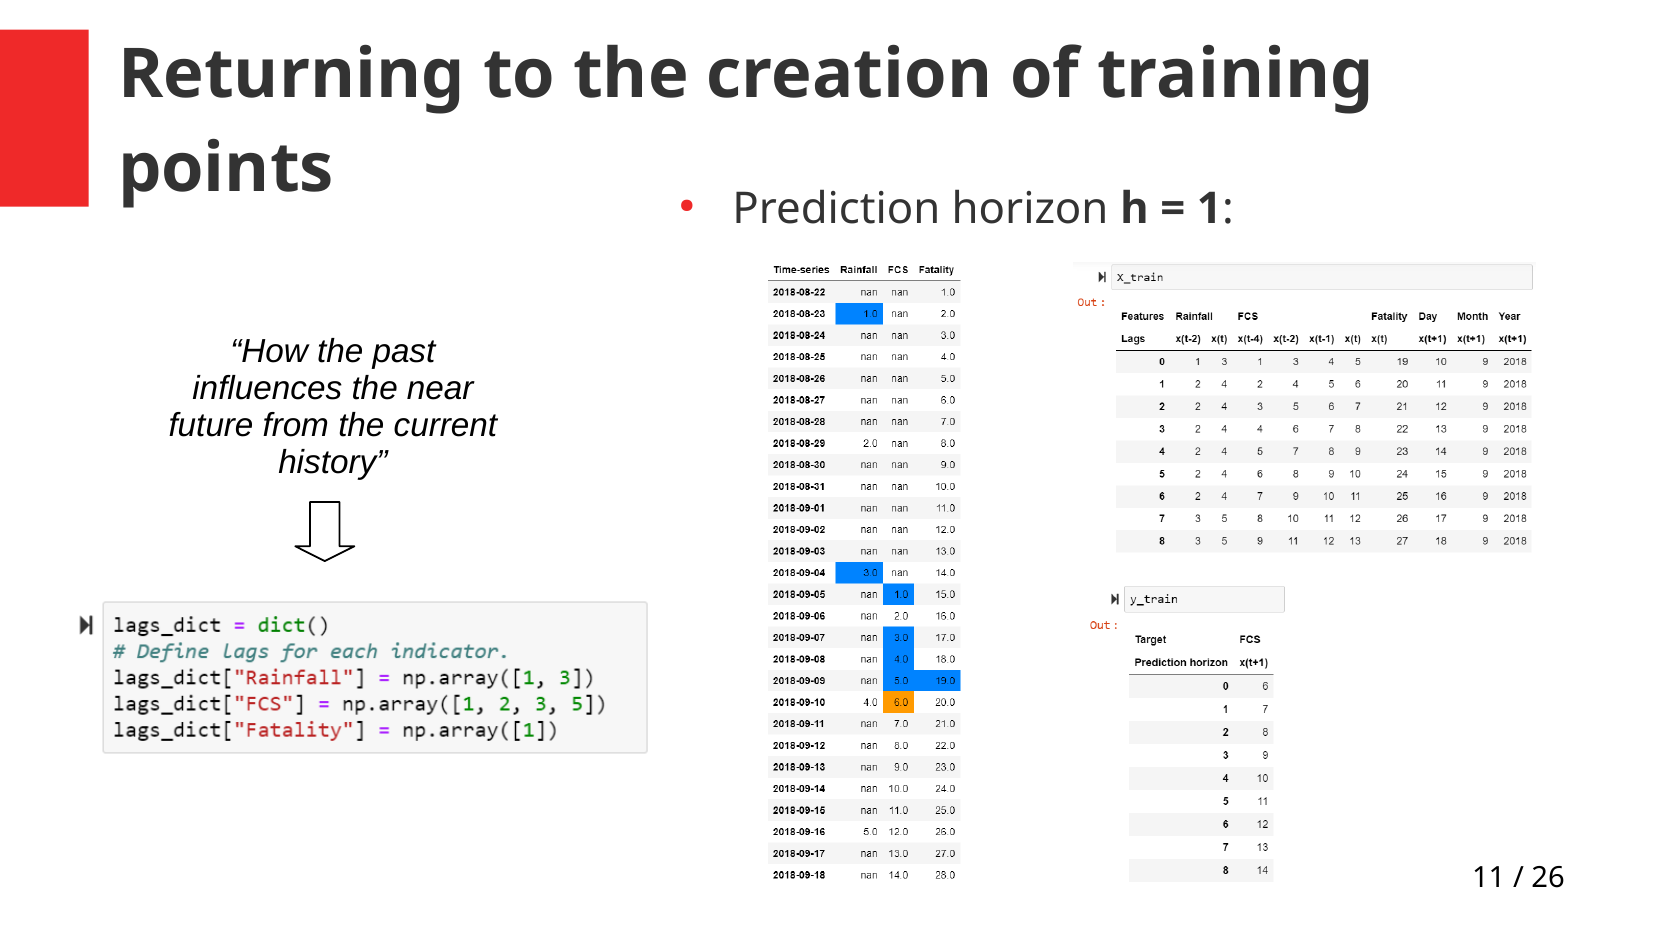

# Returning to the creation of training points
Prediction horizon h = 1:
“How the past influences the near future from the current history”
11